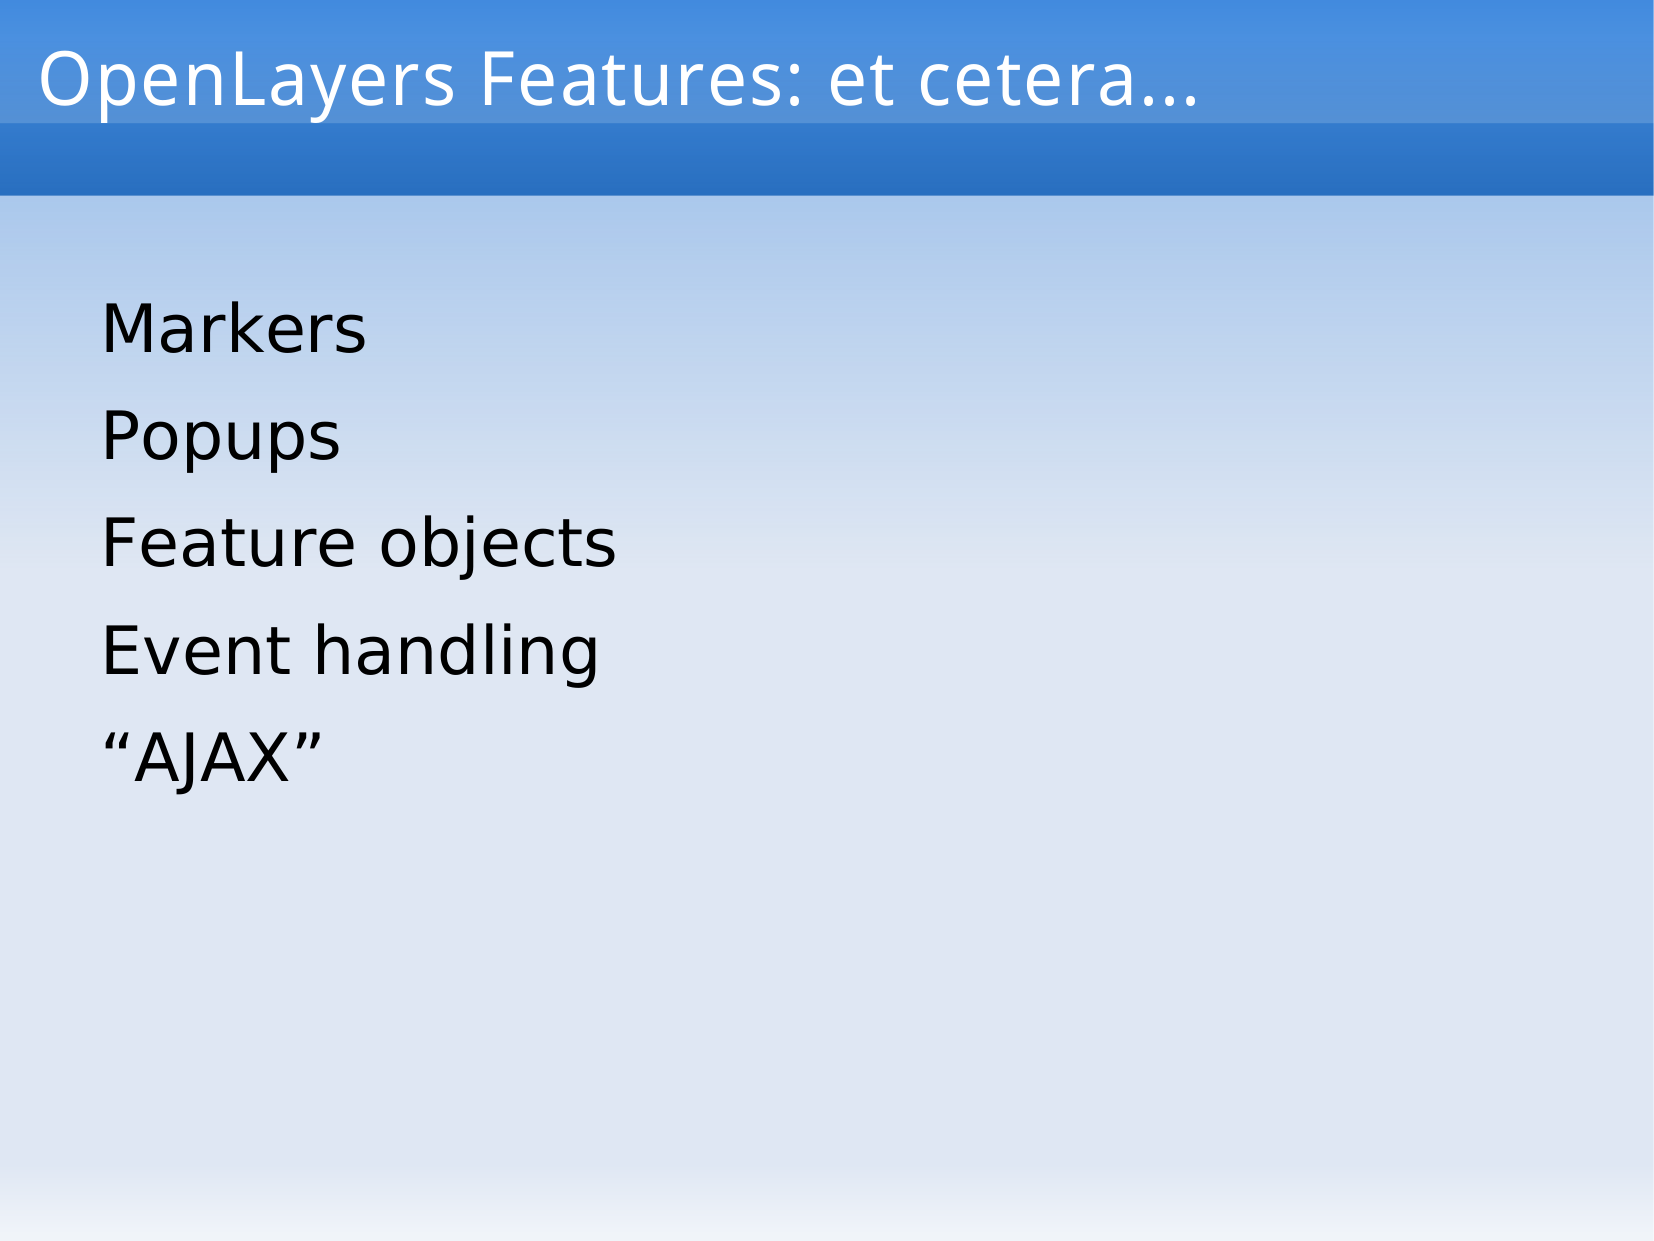

# OpenLayers Features: et cetera...
Markers
Popups
Feature objects
Event handling
“AJAX”